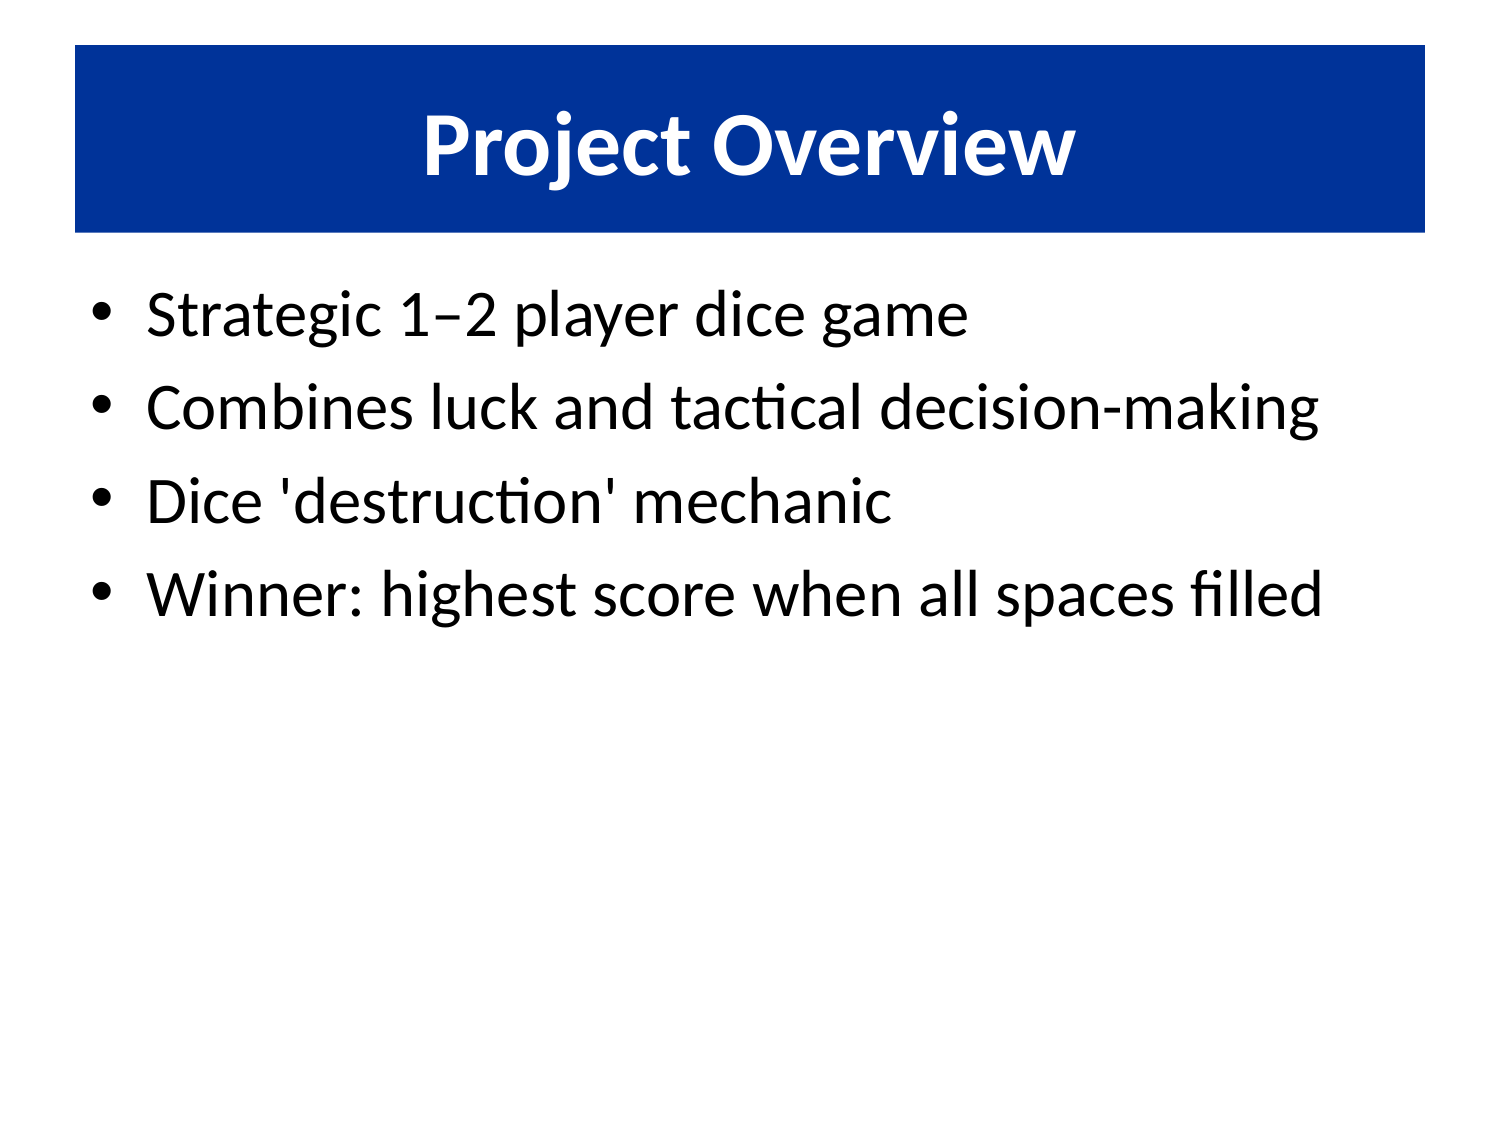

# Project Overview
Strategic 1–2 player dice game
Combines luck and tactical decision-making
Dice 'destruction' mechanic
Winner: highest score when all spaces filled